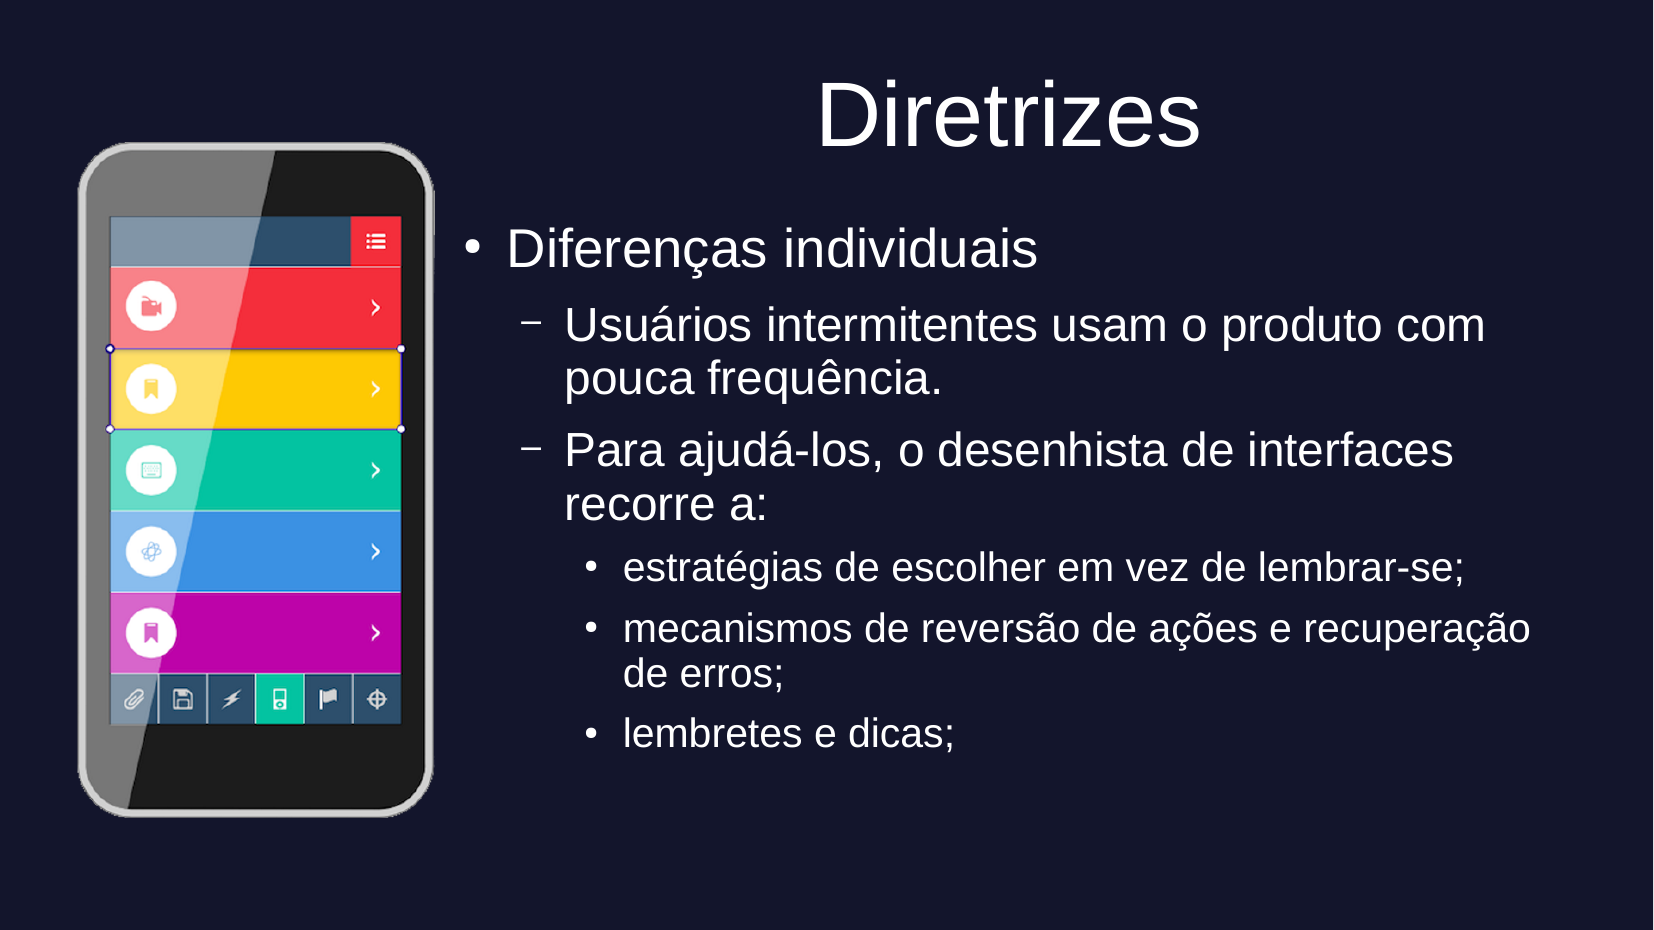

# Diretrizes
Diferenças individuais
Usuários intermitentes usam o produto com pouca frequência.
Para ajudá-los, o desenhista de interfaces recorre a:
estratégias de escolher em vez de lembrar-se;
mecanismos de reversão de ações e recuperação de erros;
lembretes e dicas;